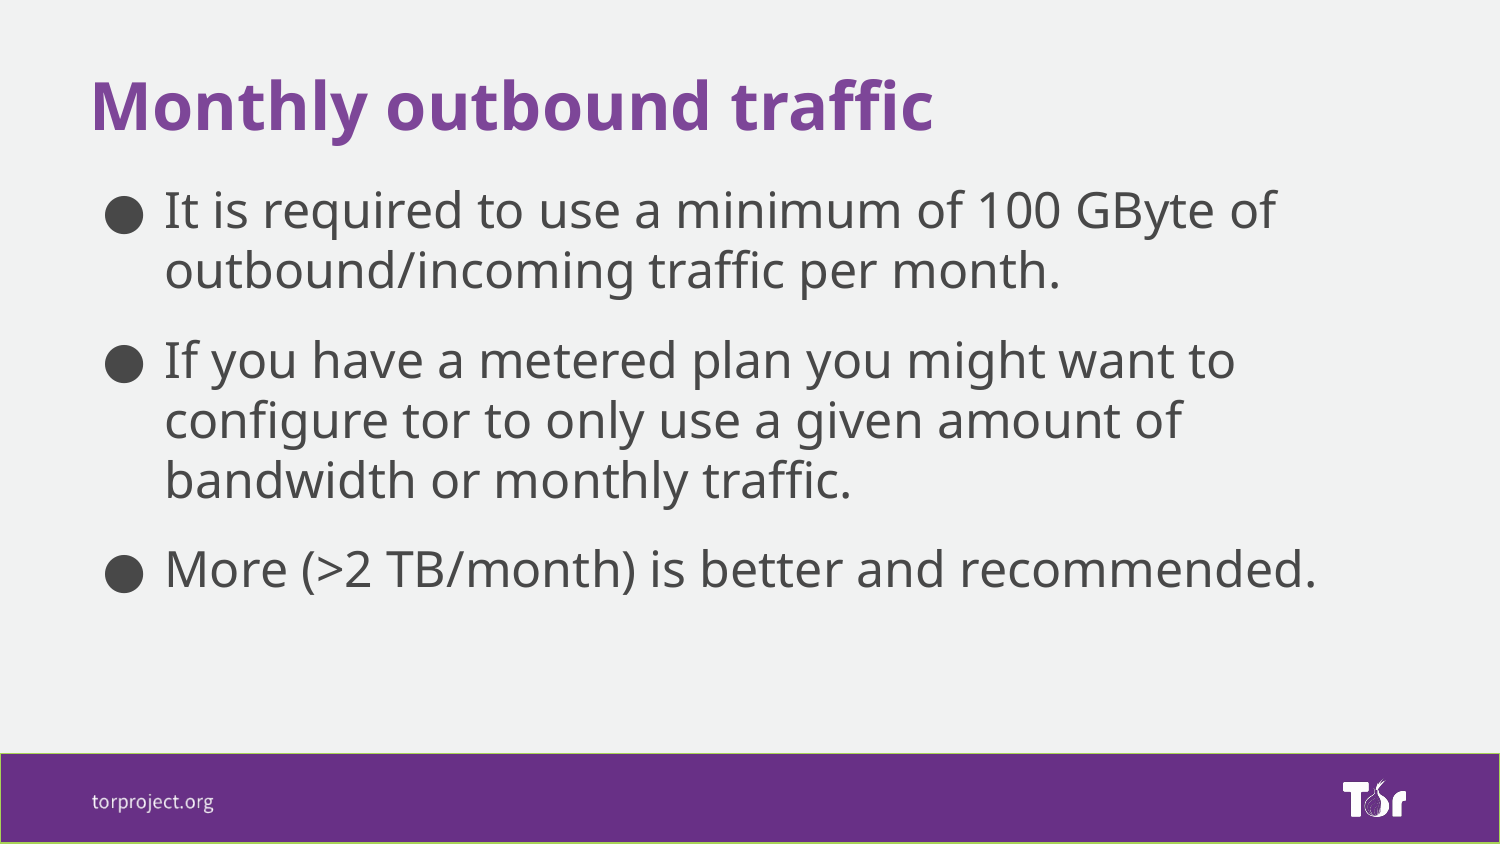

Monthly outbound traffic
It is required to use a minimum of 100 GByte of outbound/incoming traffic per month.
If you have a metered plan you might want to configure tor to only use a given amount of bandwidth or monthly traffic.
More (>2 TB/month) is better and recommended.